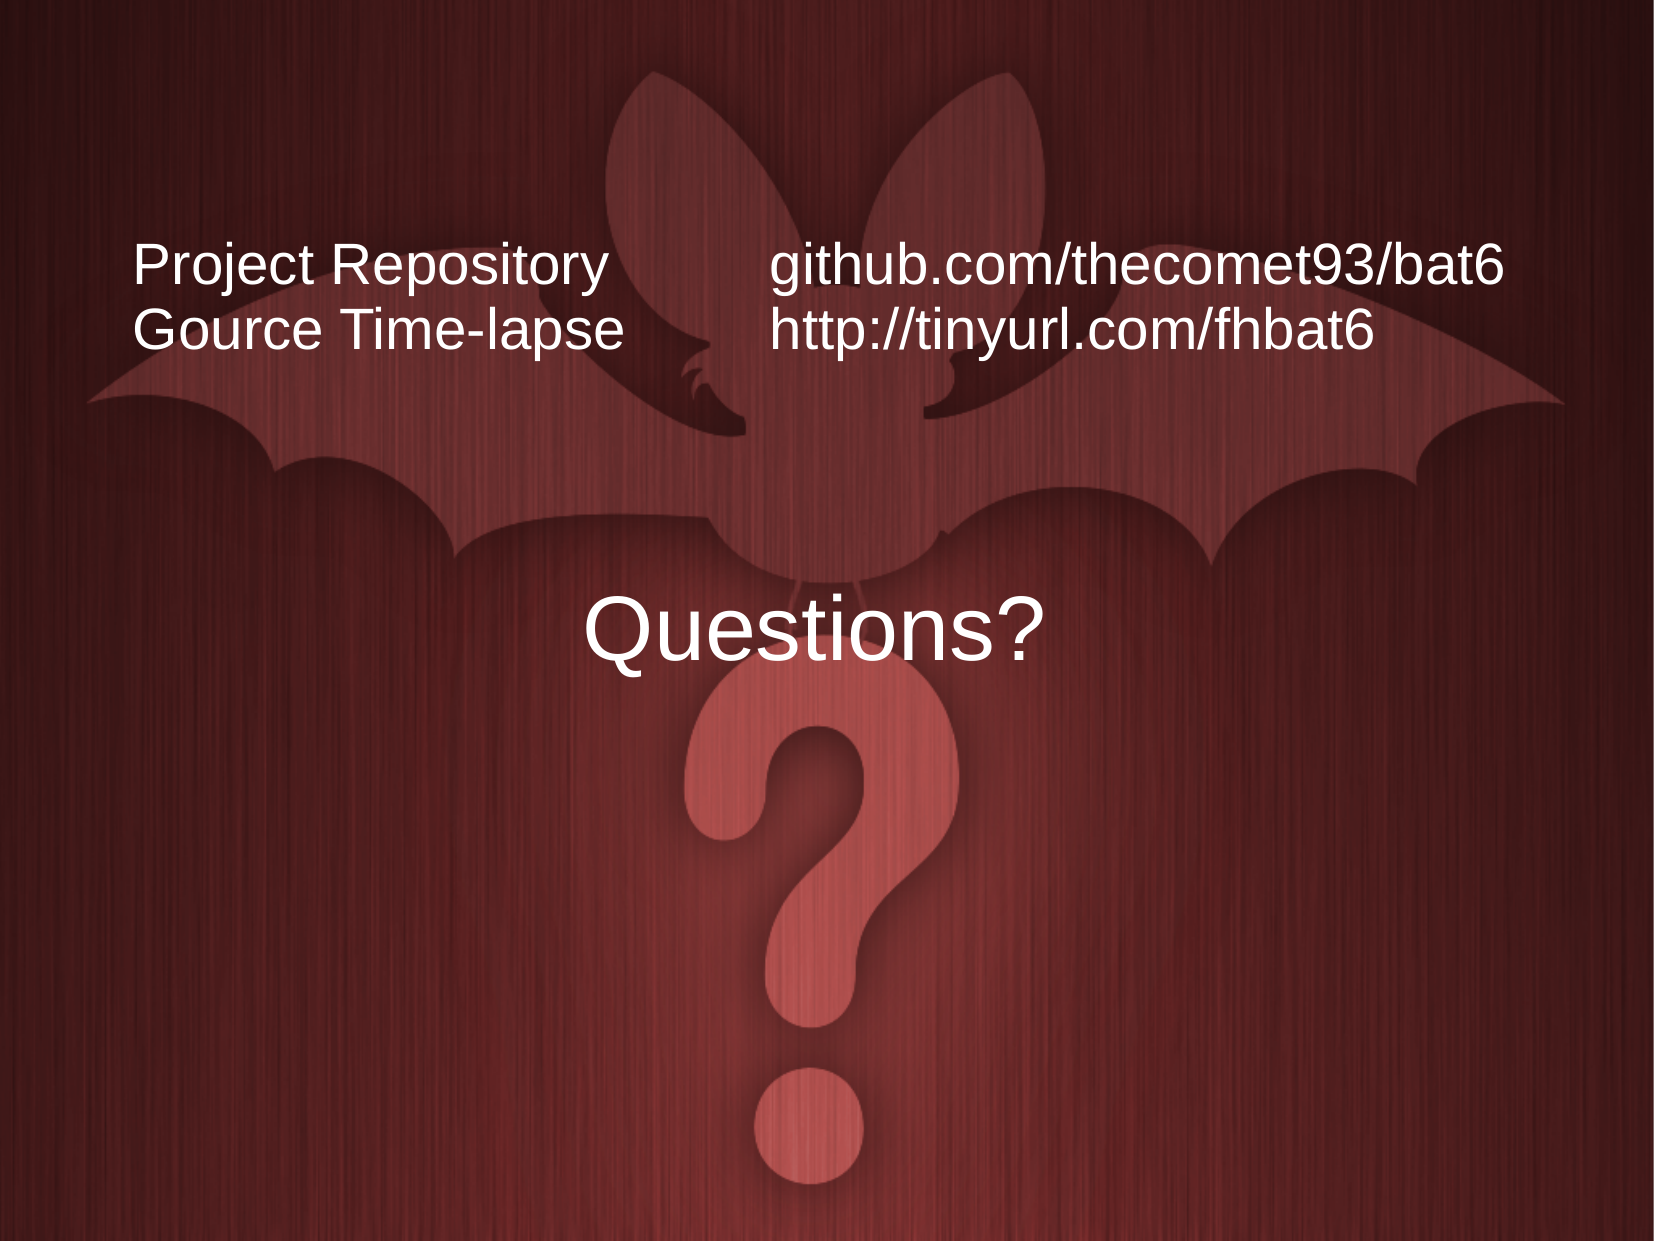

Project Repository
Gource Time-lapse
github.com/thecomet93/bat6
http://tinyurl.com/fhbat6
# Questions?